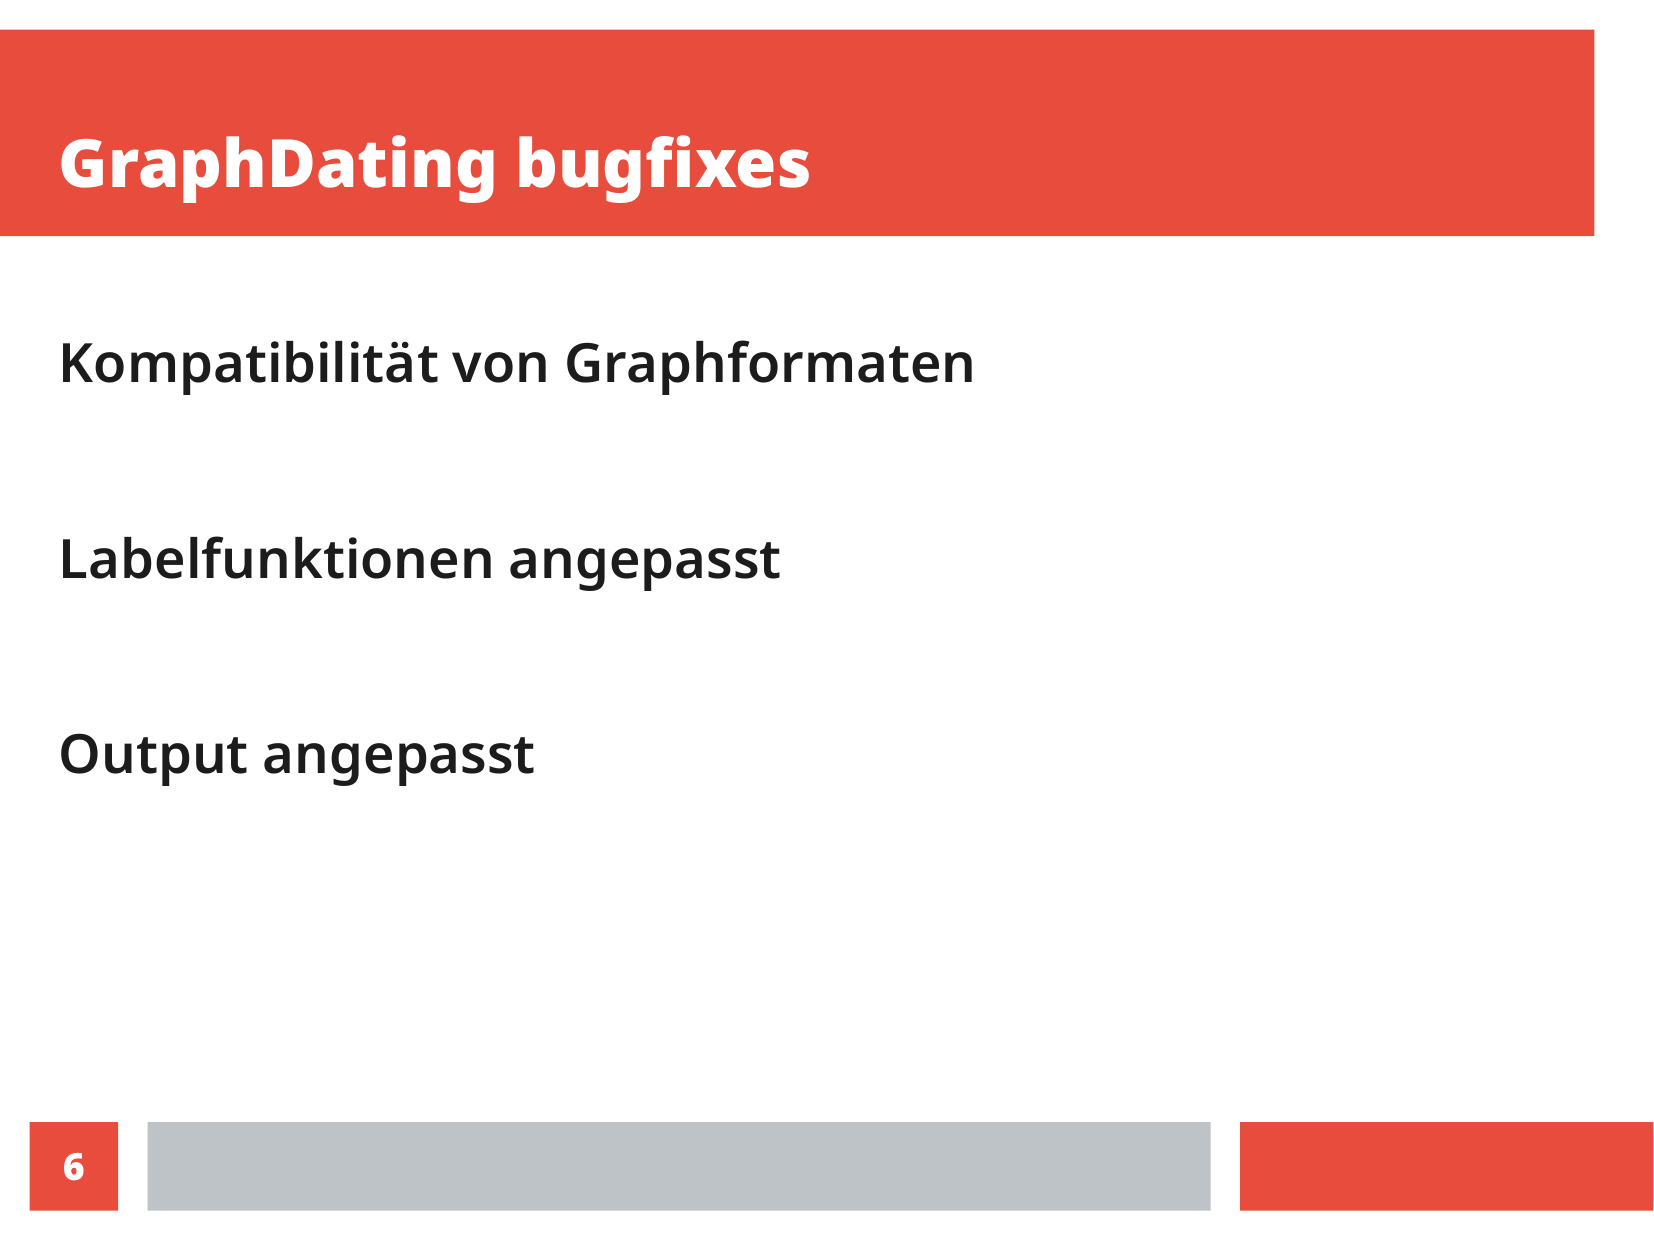

# GraphDating bugfixes
Kompatibilität von Graphformaten
Labelfunktionen angepasst
Output angepasst
6